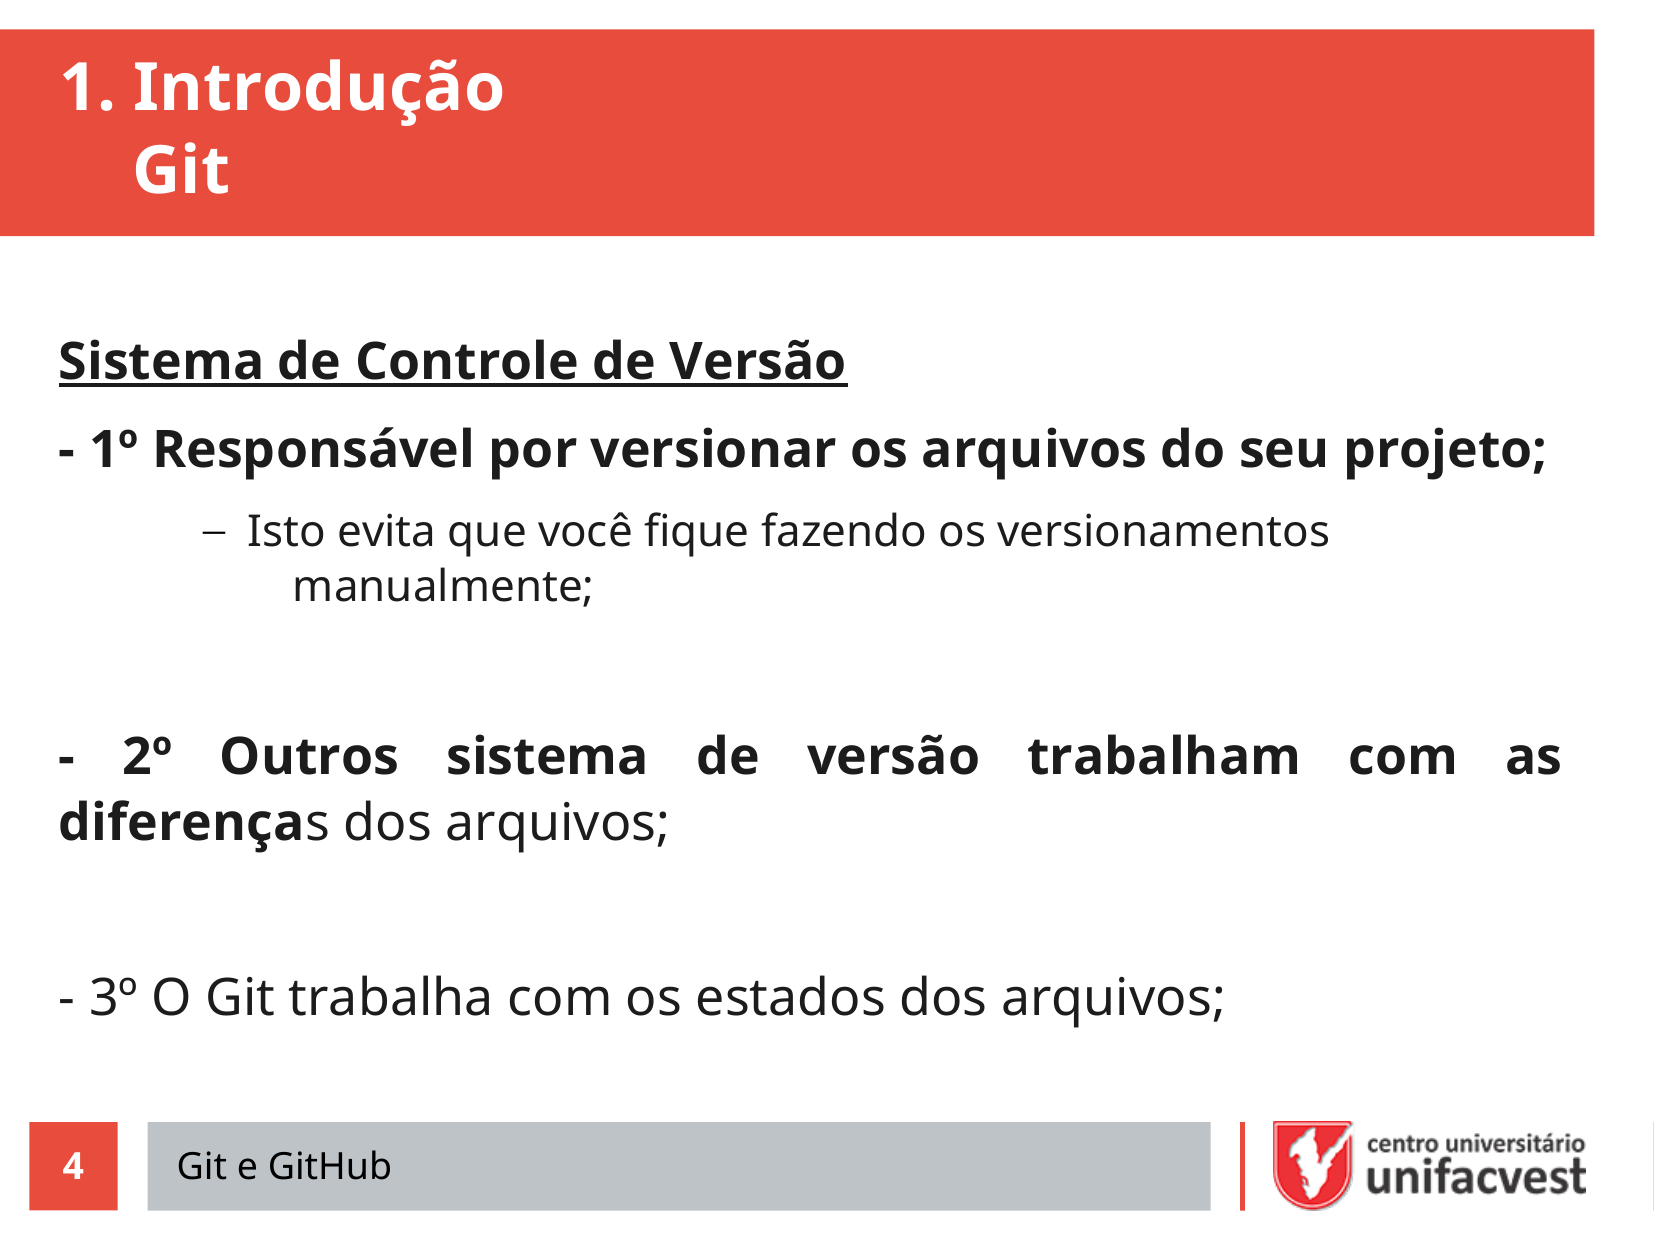

# 1. Introdução Git
Sistema de Controle de Versão
- 1º Responsável por versionar os arquivos do seu projeto;
Isto evita que você fique fazendo os versionamentos manualmente;
- 2º Outros sistema de versão trabalham com as diferenças dos arquivos;
- 3º O Git trabalha com os estados dos arquivos;
4
Git e GitHub